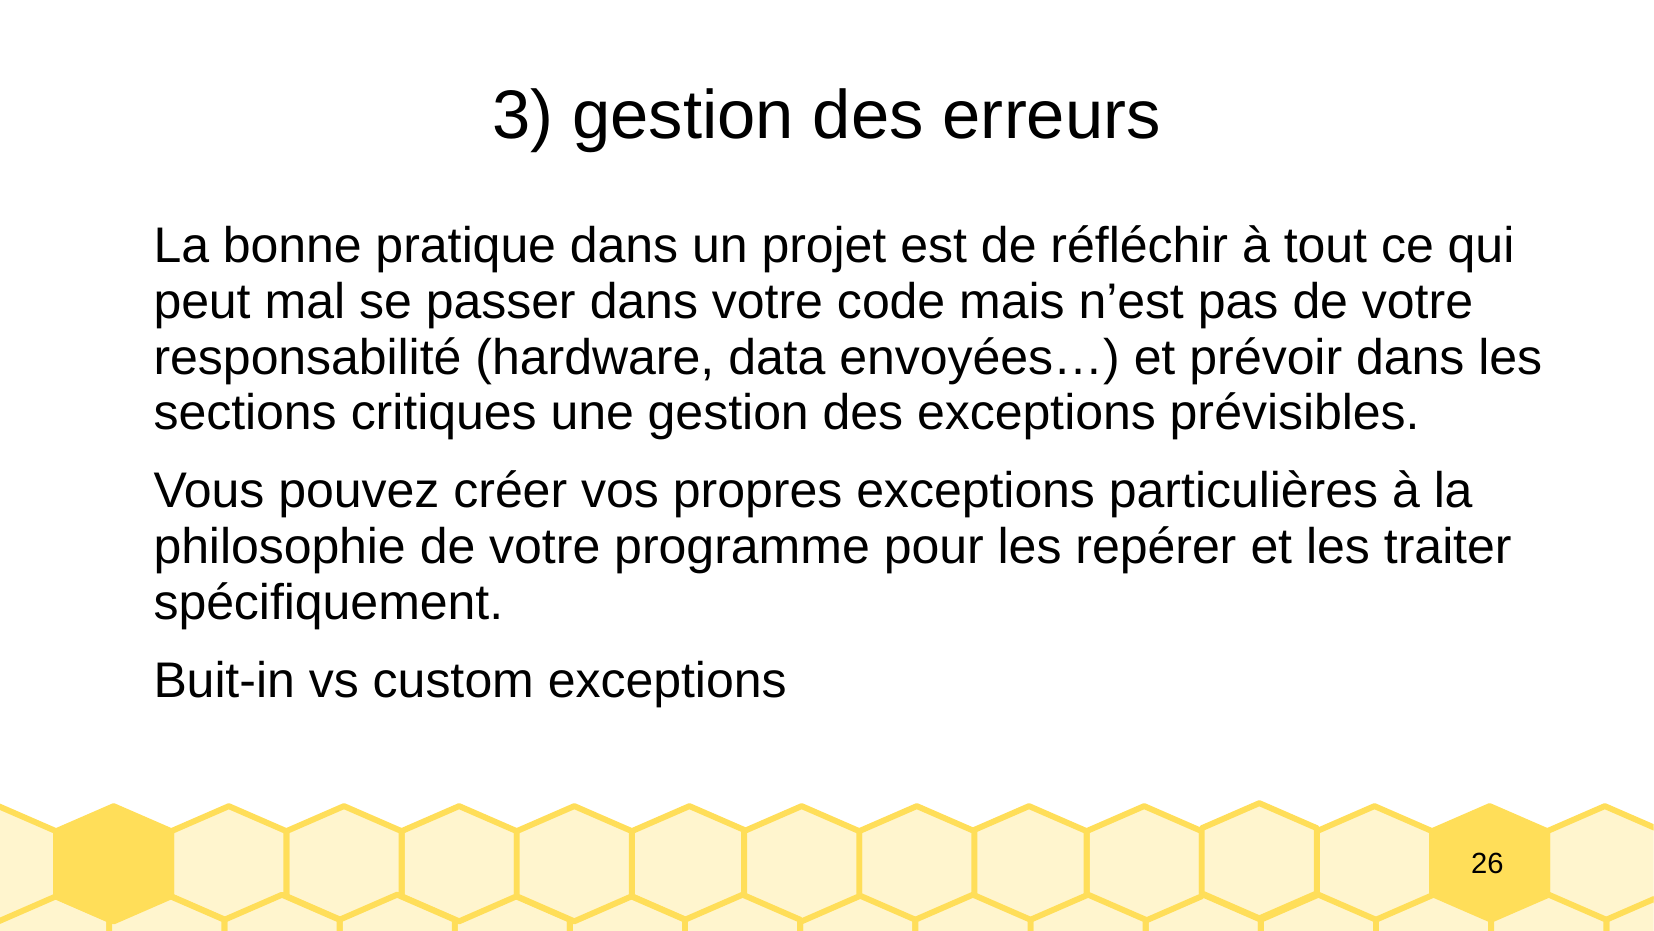

# 3) gestion des erreurs
La bonne pratique dans un projet est de réfléchir à tout ce qui peut mal se passer dans votre code mais n’est pas de votre responsabilité (hardware, data envoyées…) et prévoir dans les sections critiques une gestion des exceptions prévisibles.
Vous pouvez créer vos propres exceptions particulières à la philosophie de votre programme pour les repérer et les traiter spécifiquement.
Buit-in vs custom exceptions